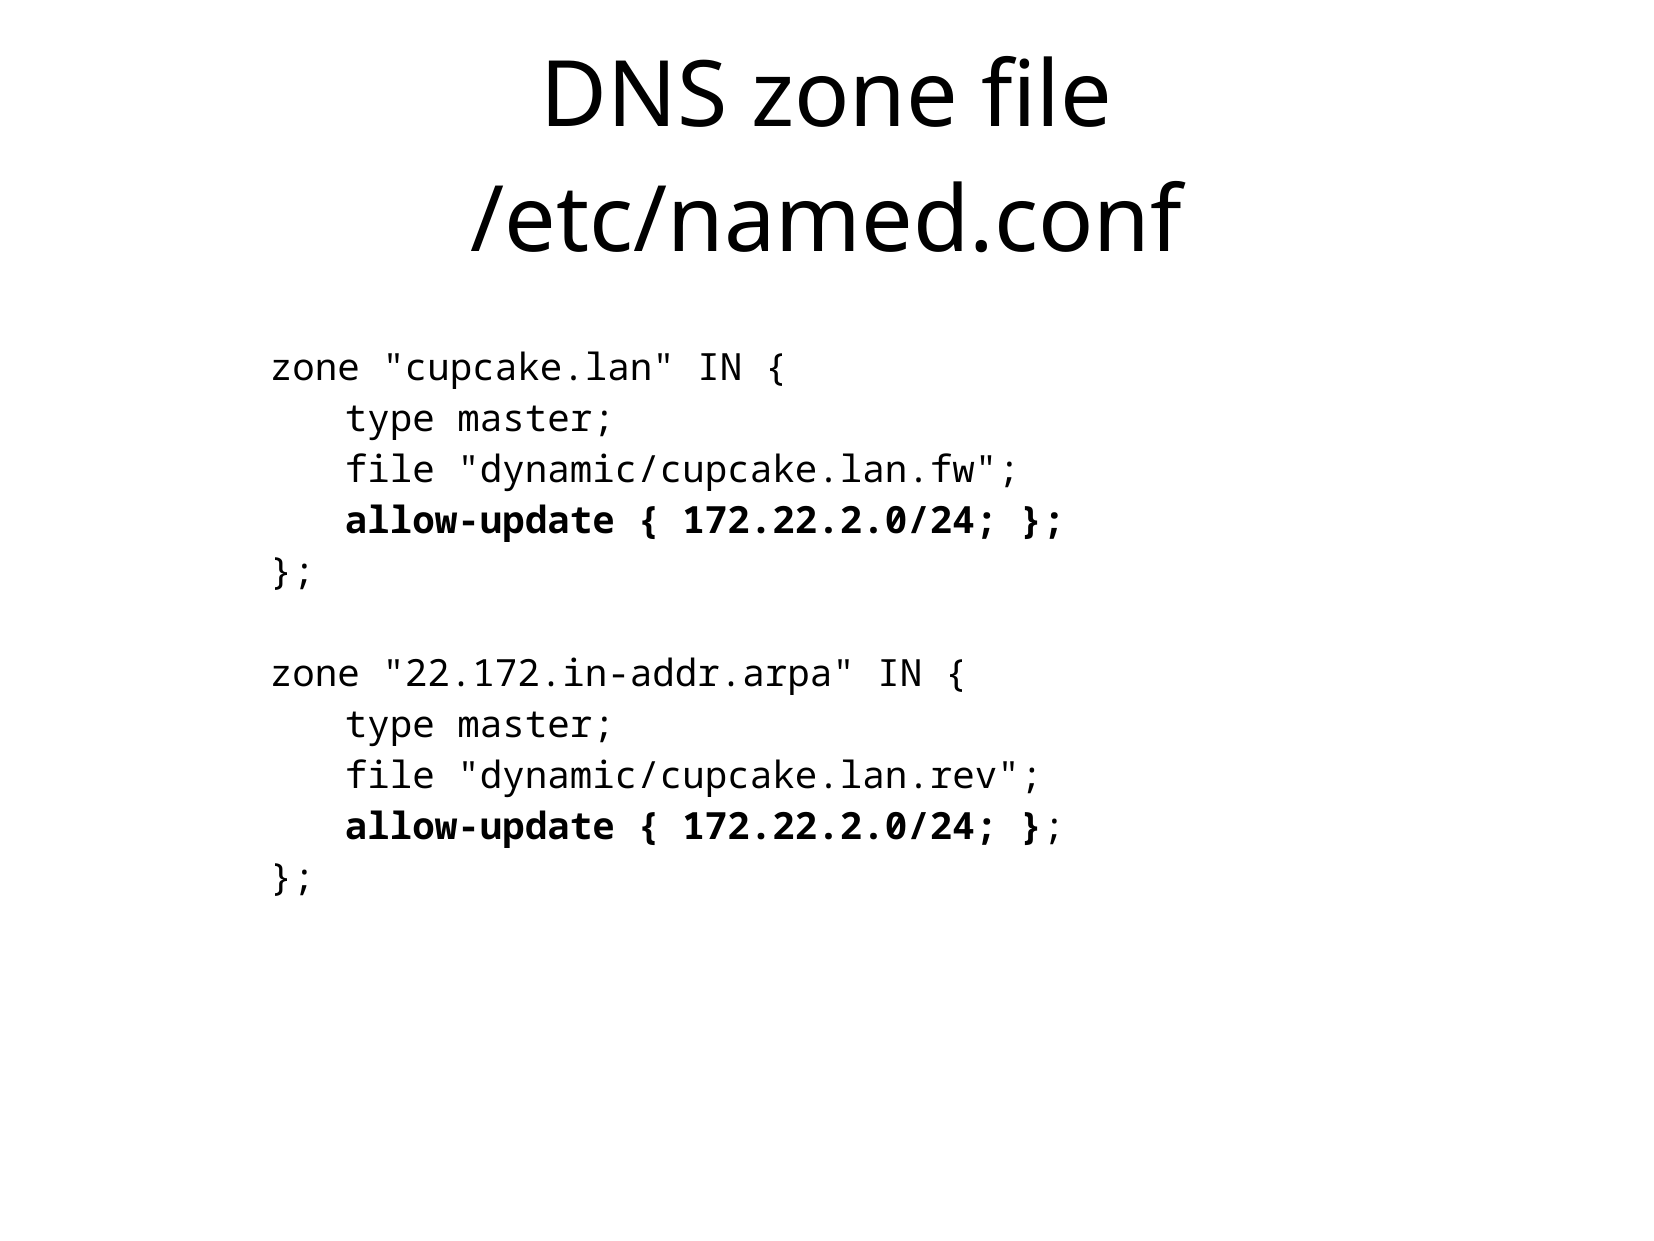

# DNS zone file /etc/named.conf
zone "cupcake.lan" IN {
	type master;
	file "dynamic/cupcake.lan.fw";
	allow-update { 172.22.2.0/24; };
};
zone "22.172.in-addr.arpa" IN {
	type master;
	file "dynamic/cupcake.lan.rev";
	allow-update { 172.22.2.0/24; };
};